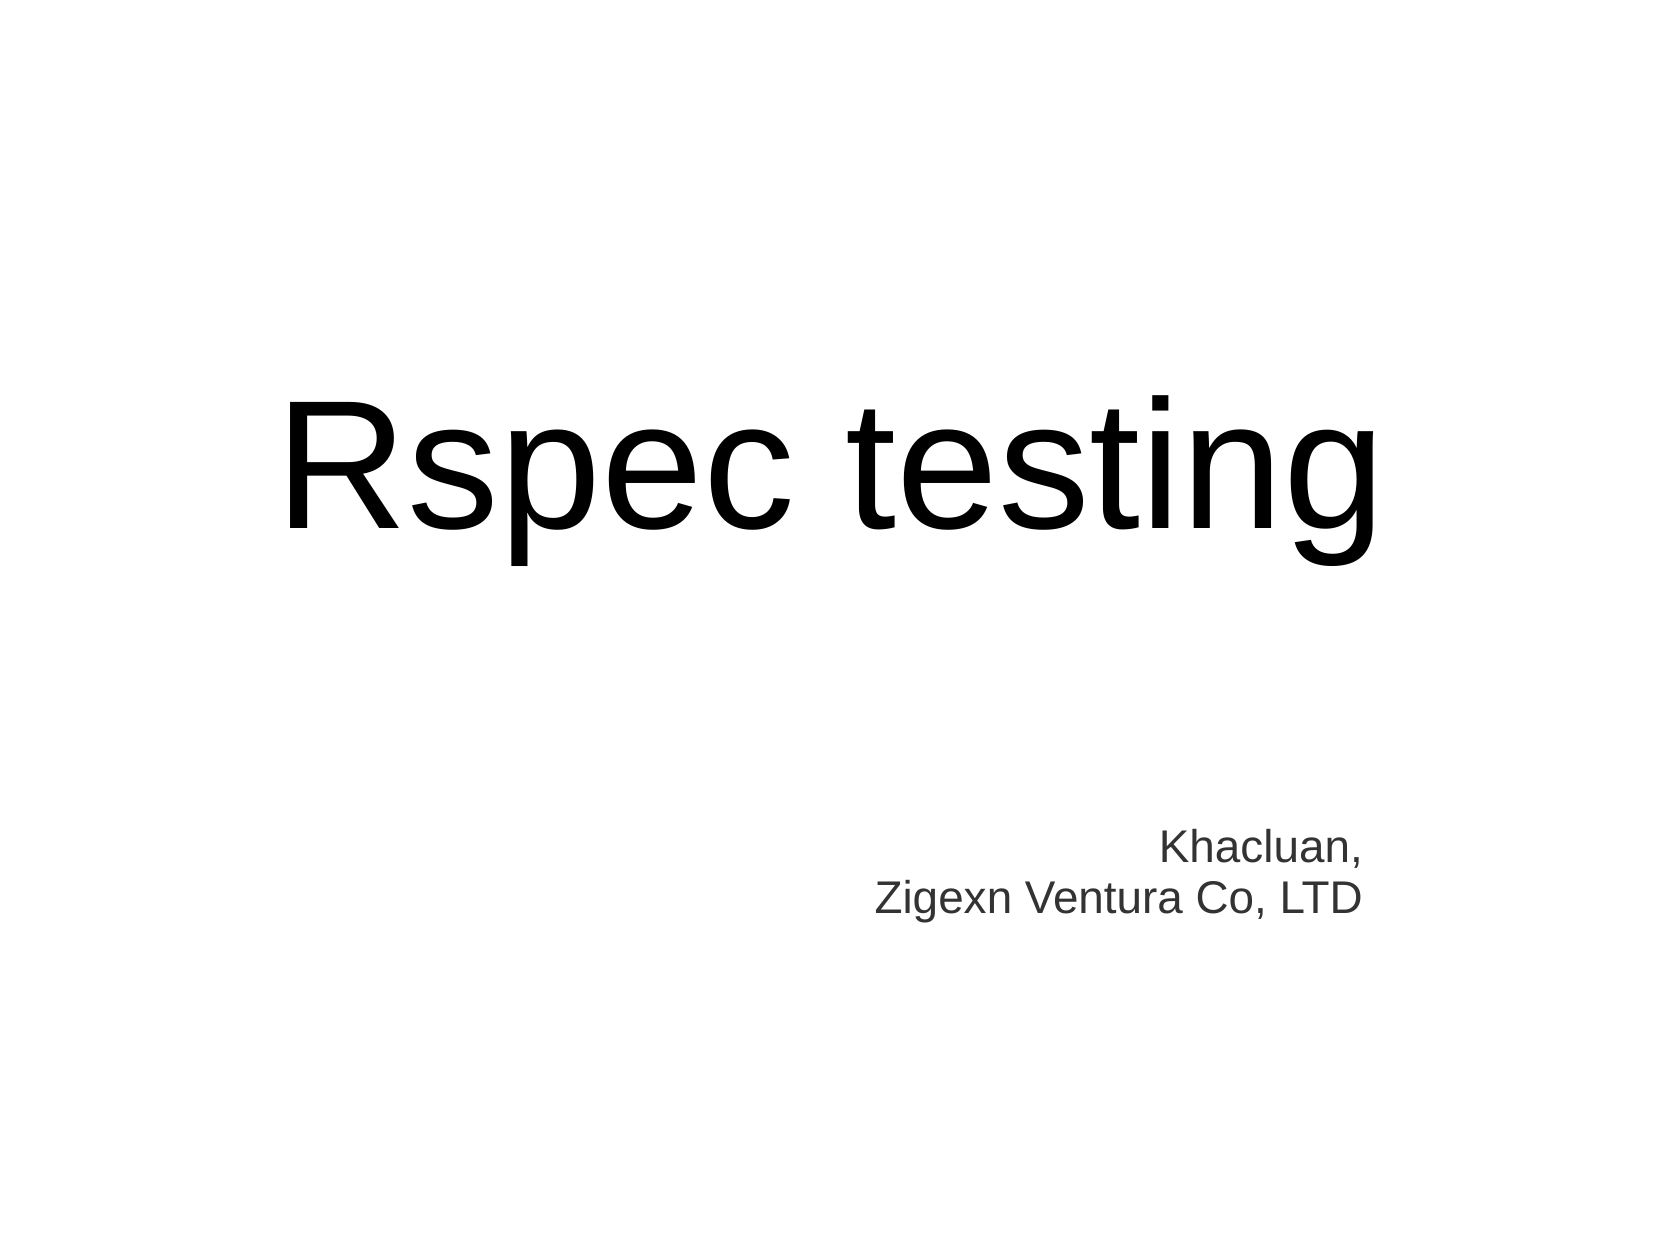

# Rspec testing
Khacluan,
Zigexn Ventura Co, LTD